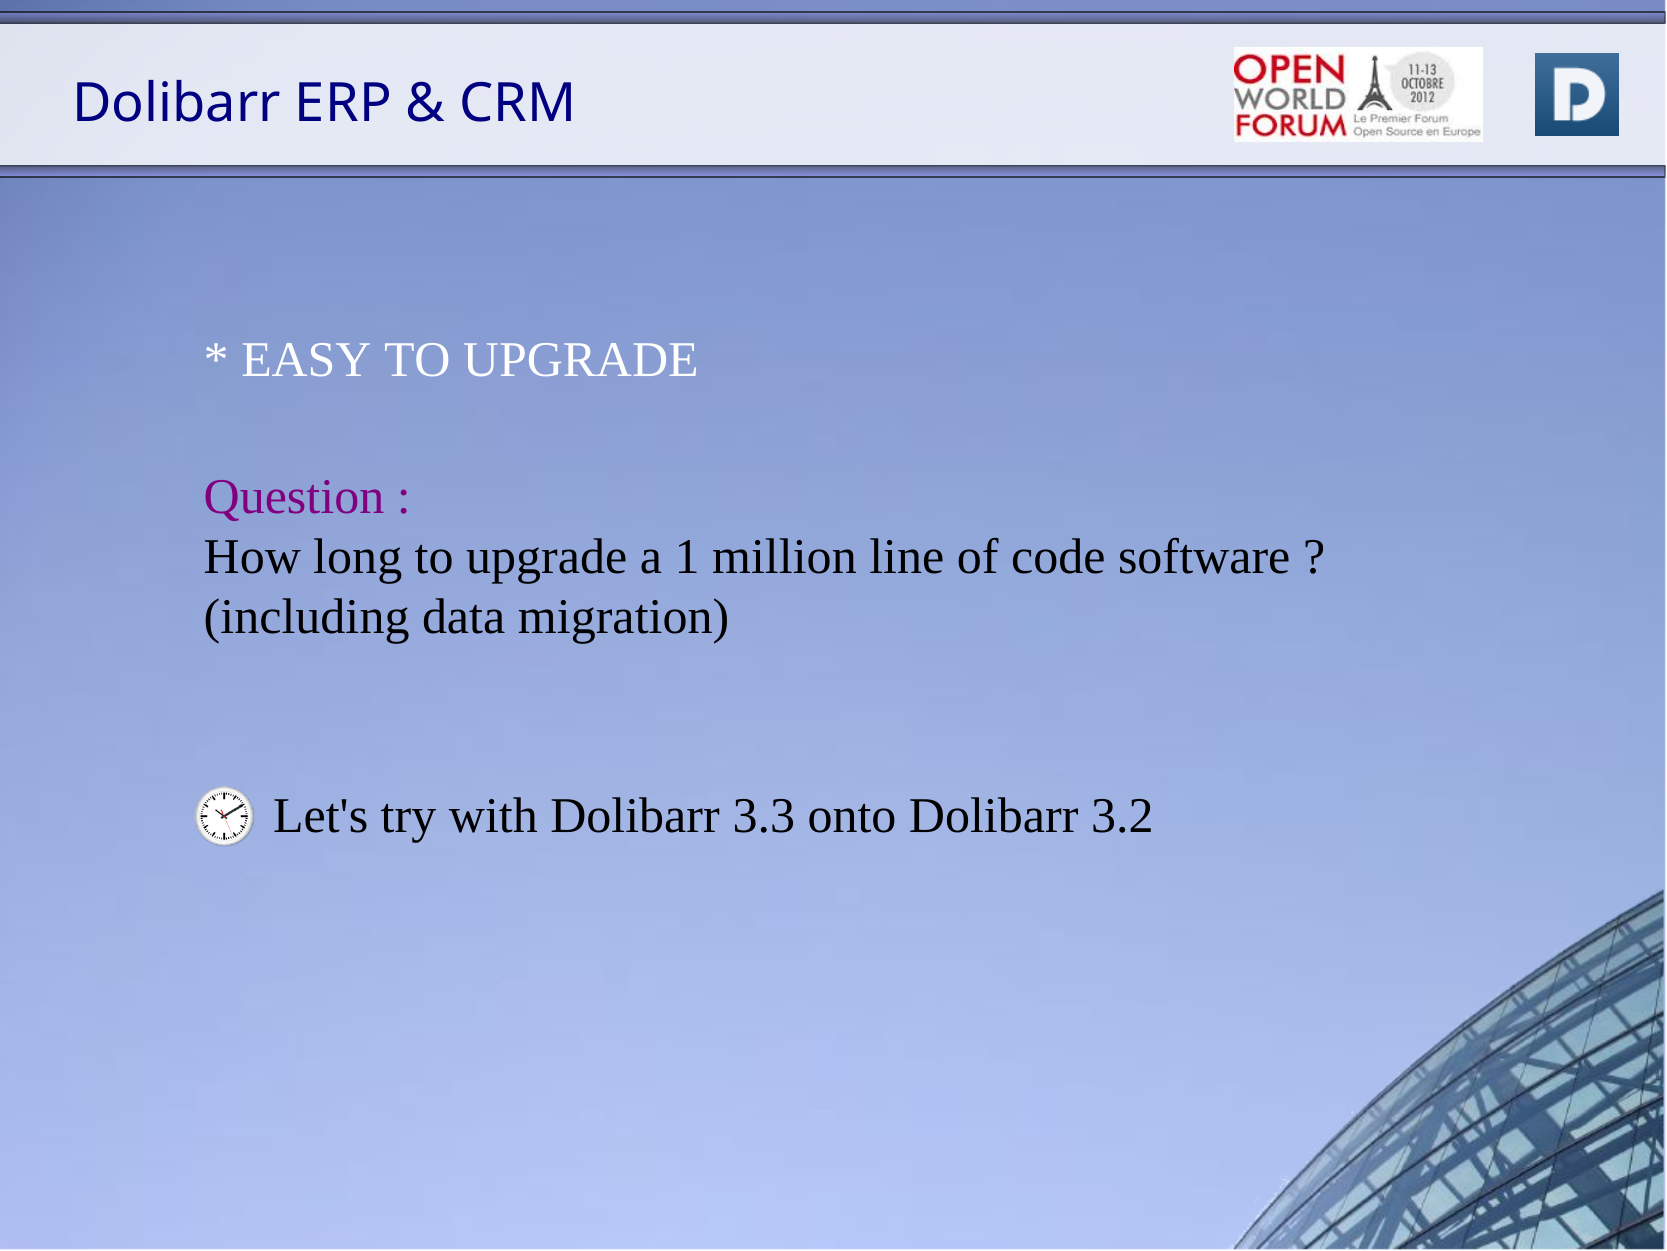

Dolibarr ERP & CRM
* EASY TO UPGRADE
Question :
How long to upgrade a 1 million line of code software ?
(including data migration)
 Let's try with Dolibarr 3.3 onto Dolibarr 3.2